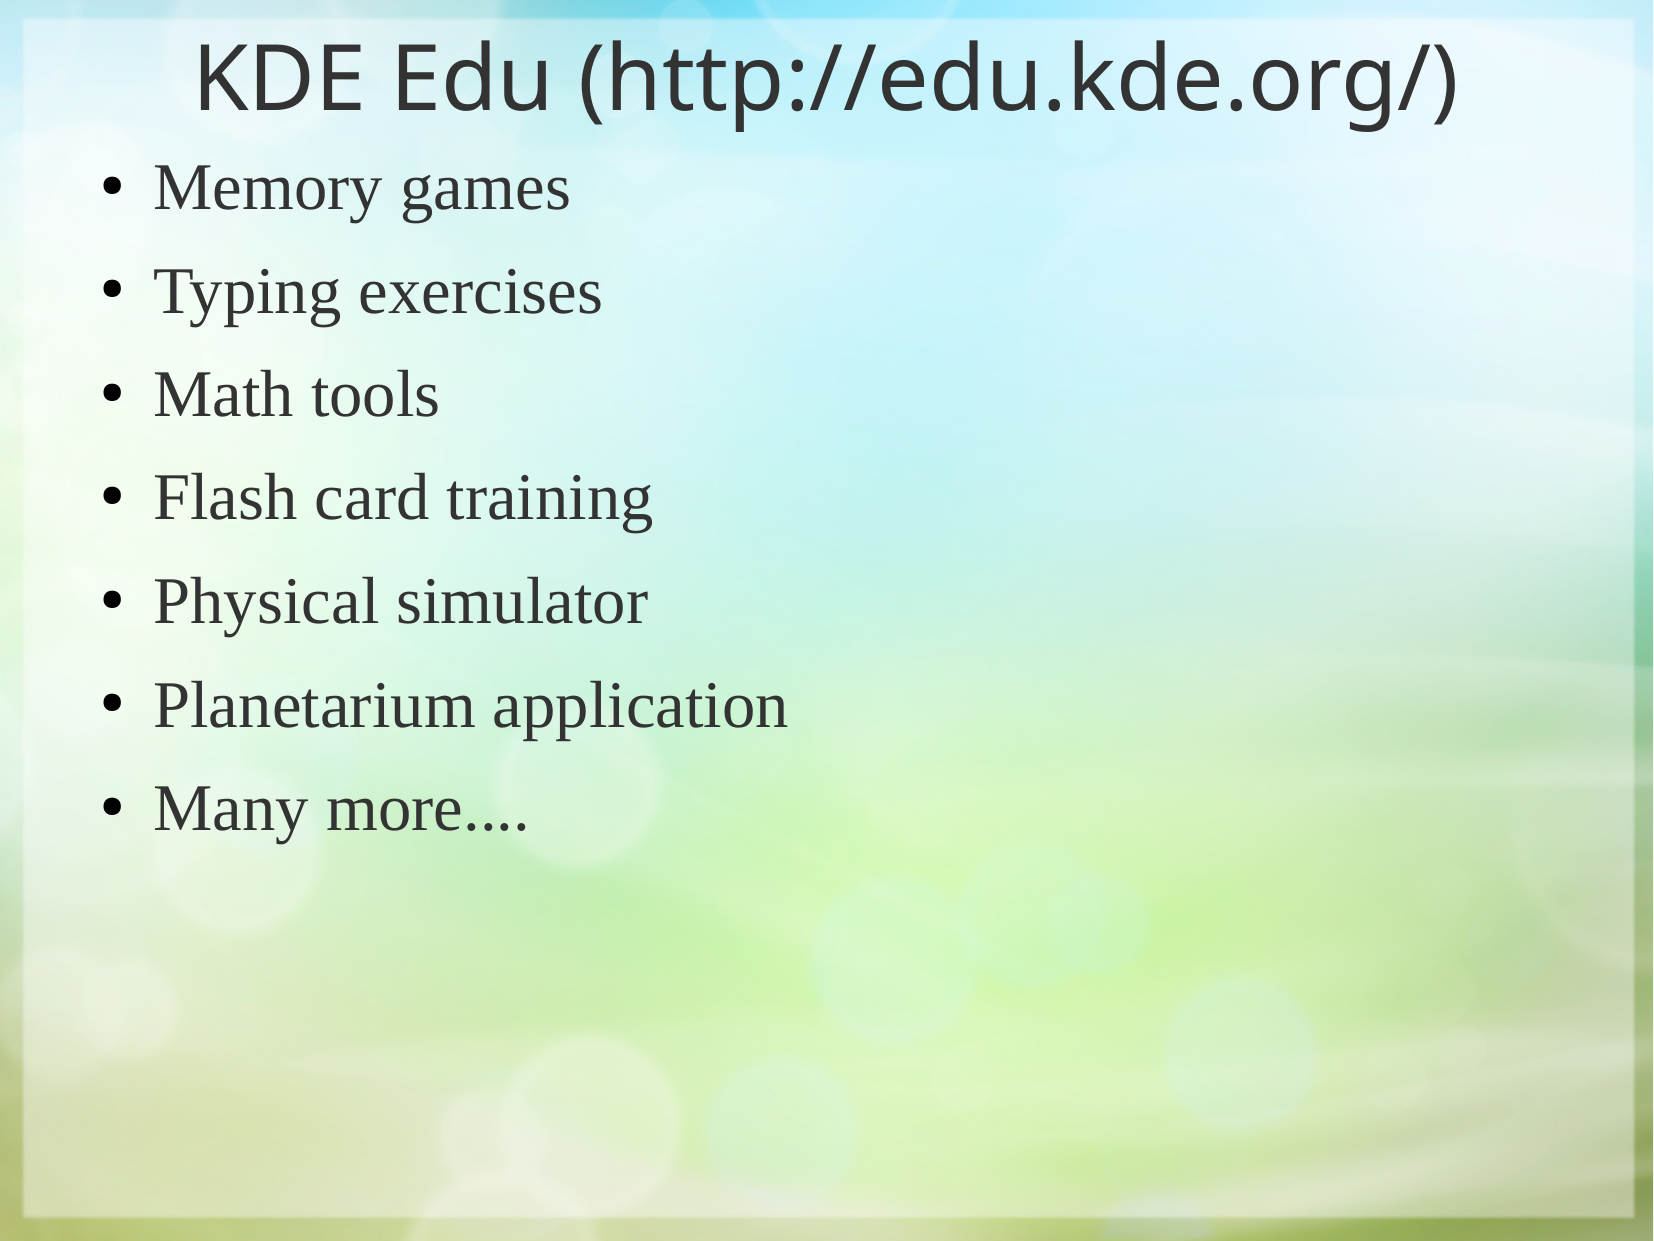

# KDE Edu (http://edu.kde.org/)
Memory games
Typing exercises
Math tools
Flash card training
Physical simulator
Planetarium application
Many more....